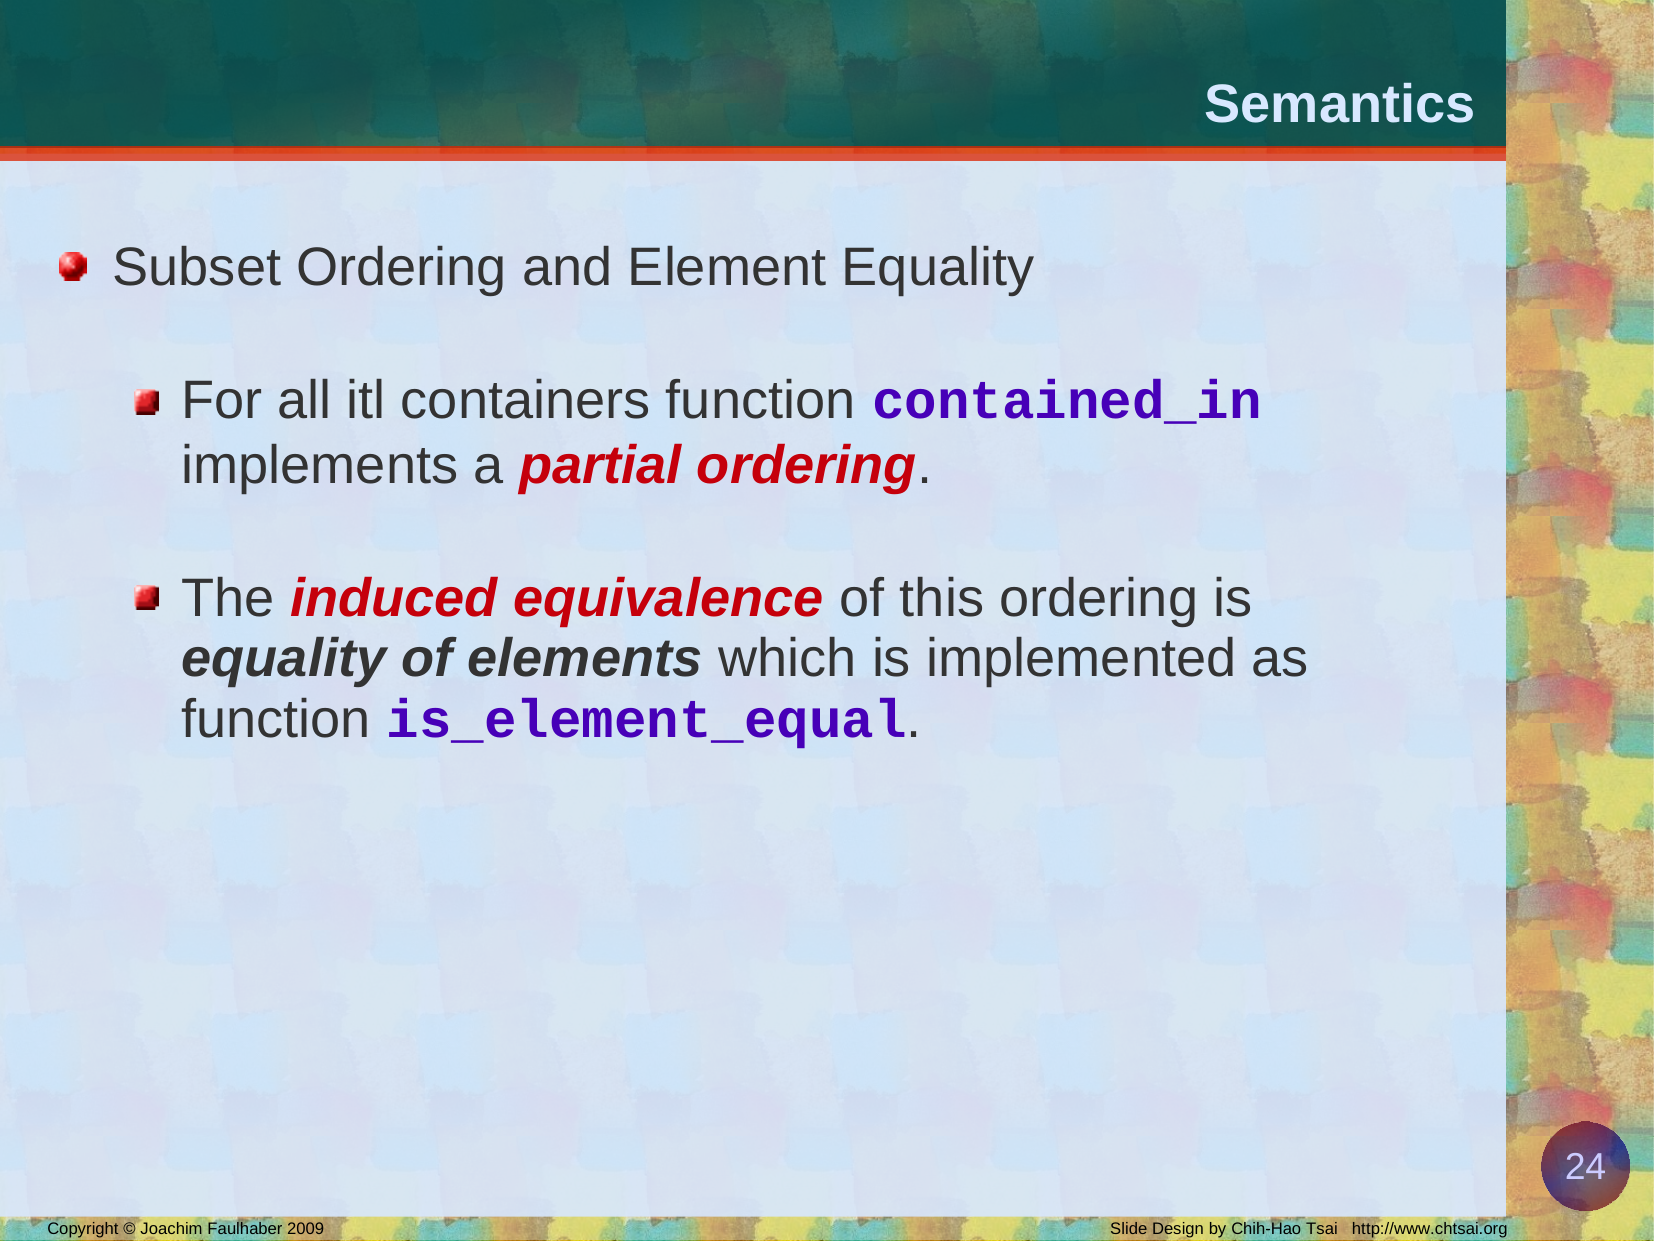

# Semantics
Subset Ordering and Element Equality
For all itl containers function contained_in implements a partial ordering.
The induced equivalence of this ordering is equality of elements which is implemented as function is_element_equal.